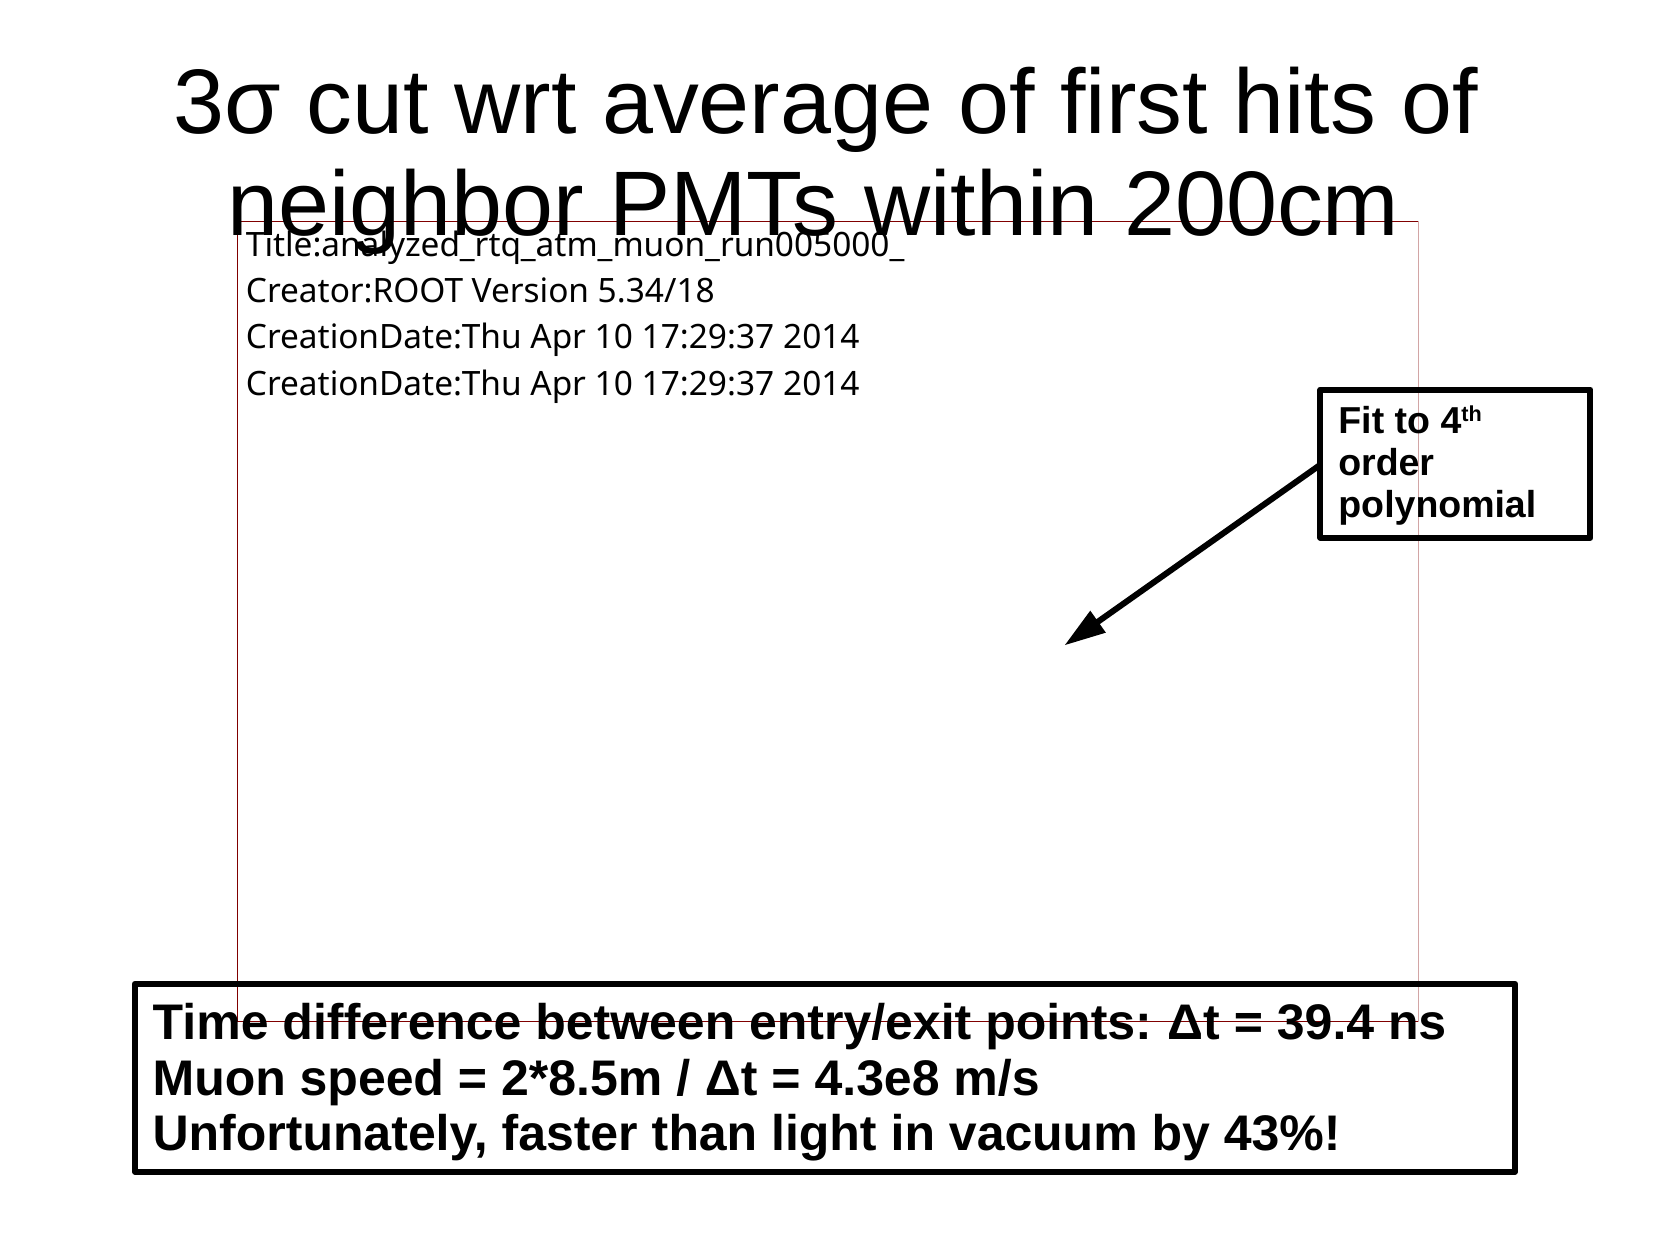

# 3σ cut wrt average of first hits of neighbor PMTs within 200cm
Fit to 4th order polynomial
Time difference between entry/exit points: Δt = 39.4 ns
Muon speed = 2*8.5m / Δt = 4.3e8 m/s
Unfortunately, faster than light in vacuum by 43%!